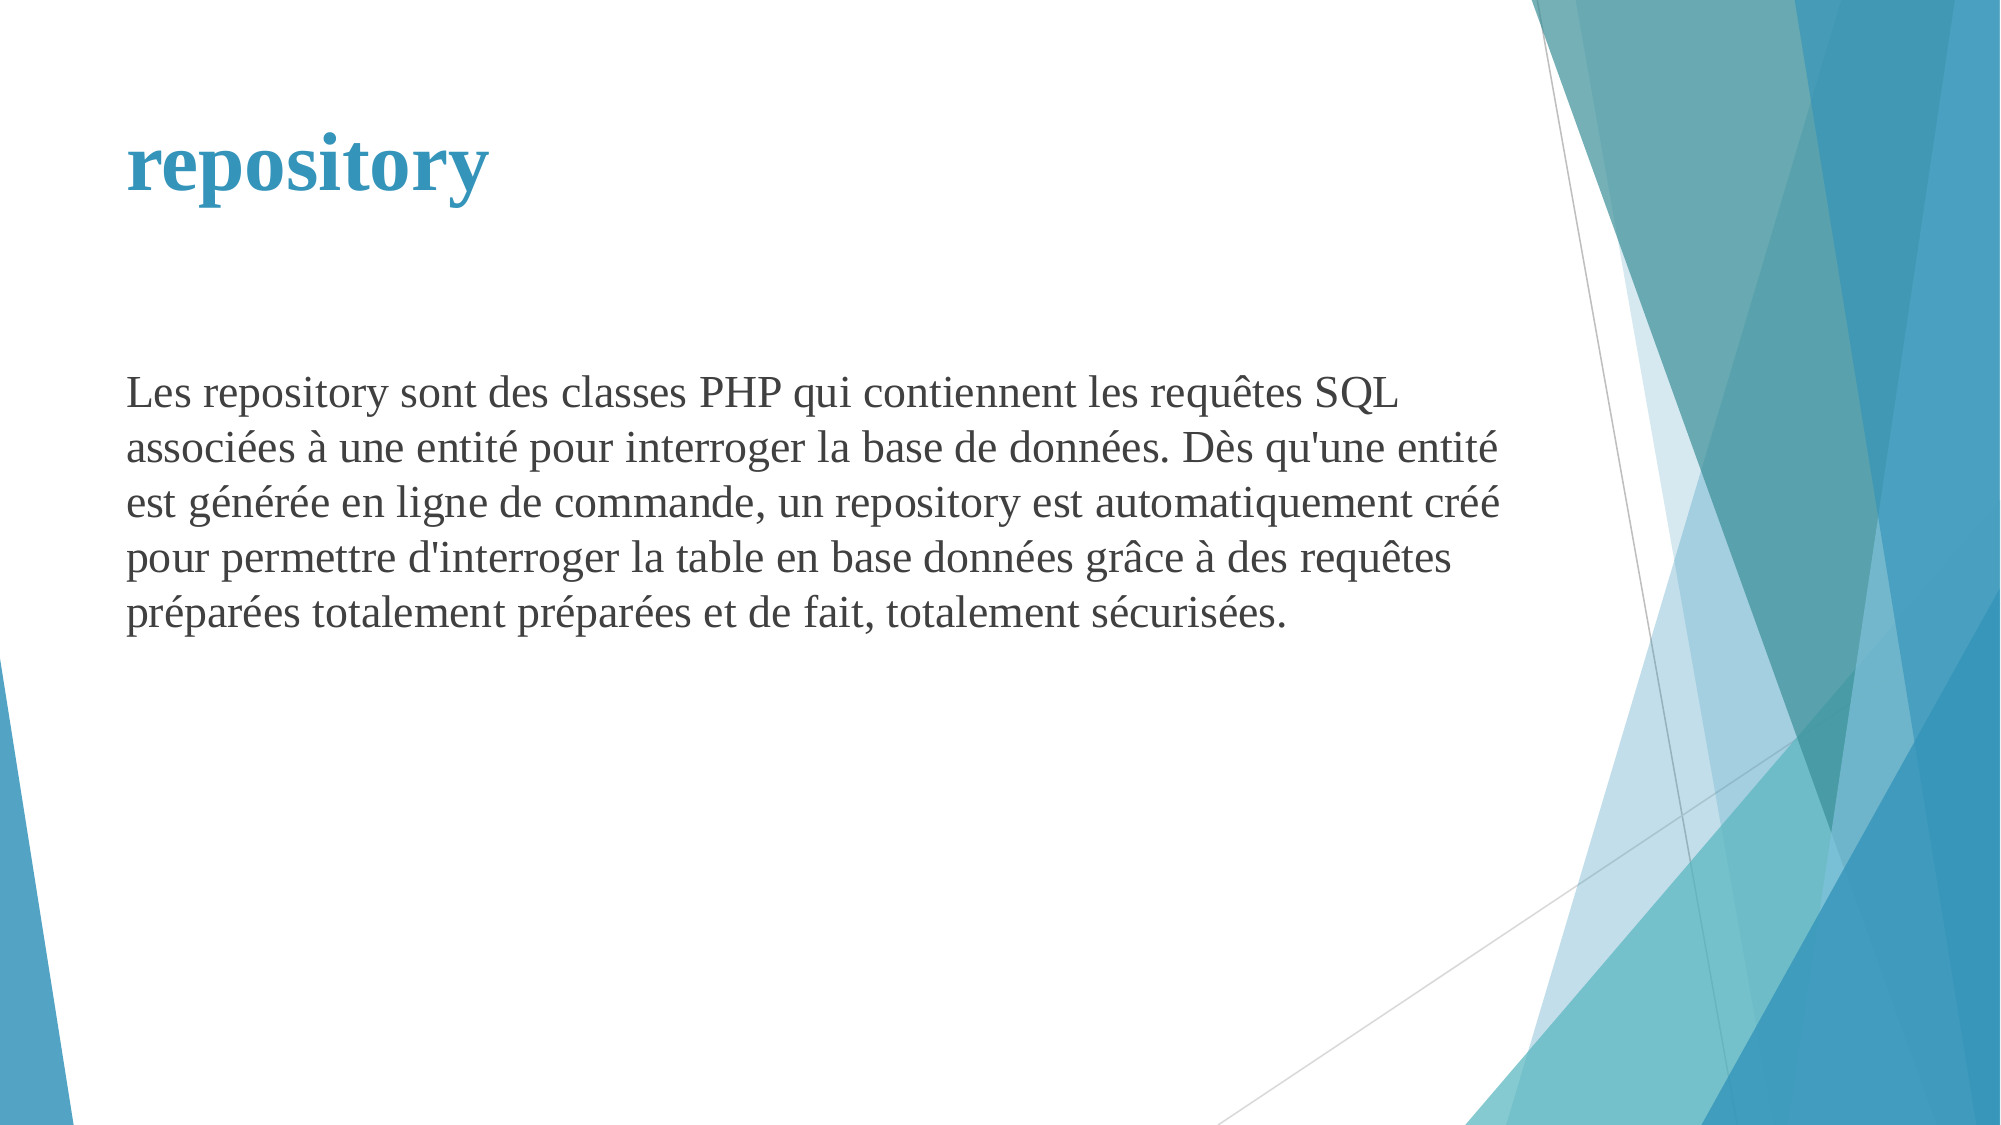

# repository
Les repository sont des classes PHP qui contiennent les requêtes SQL associées à une entité pour interroger la base de données. Dès qu'une entité est générée en ligne de commande, un repository est automatiquement créé pour permettre d'interroger la table en base données grâce à des requêtes préparées totalement préparées et de fait, totalement sécurisées.